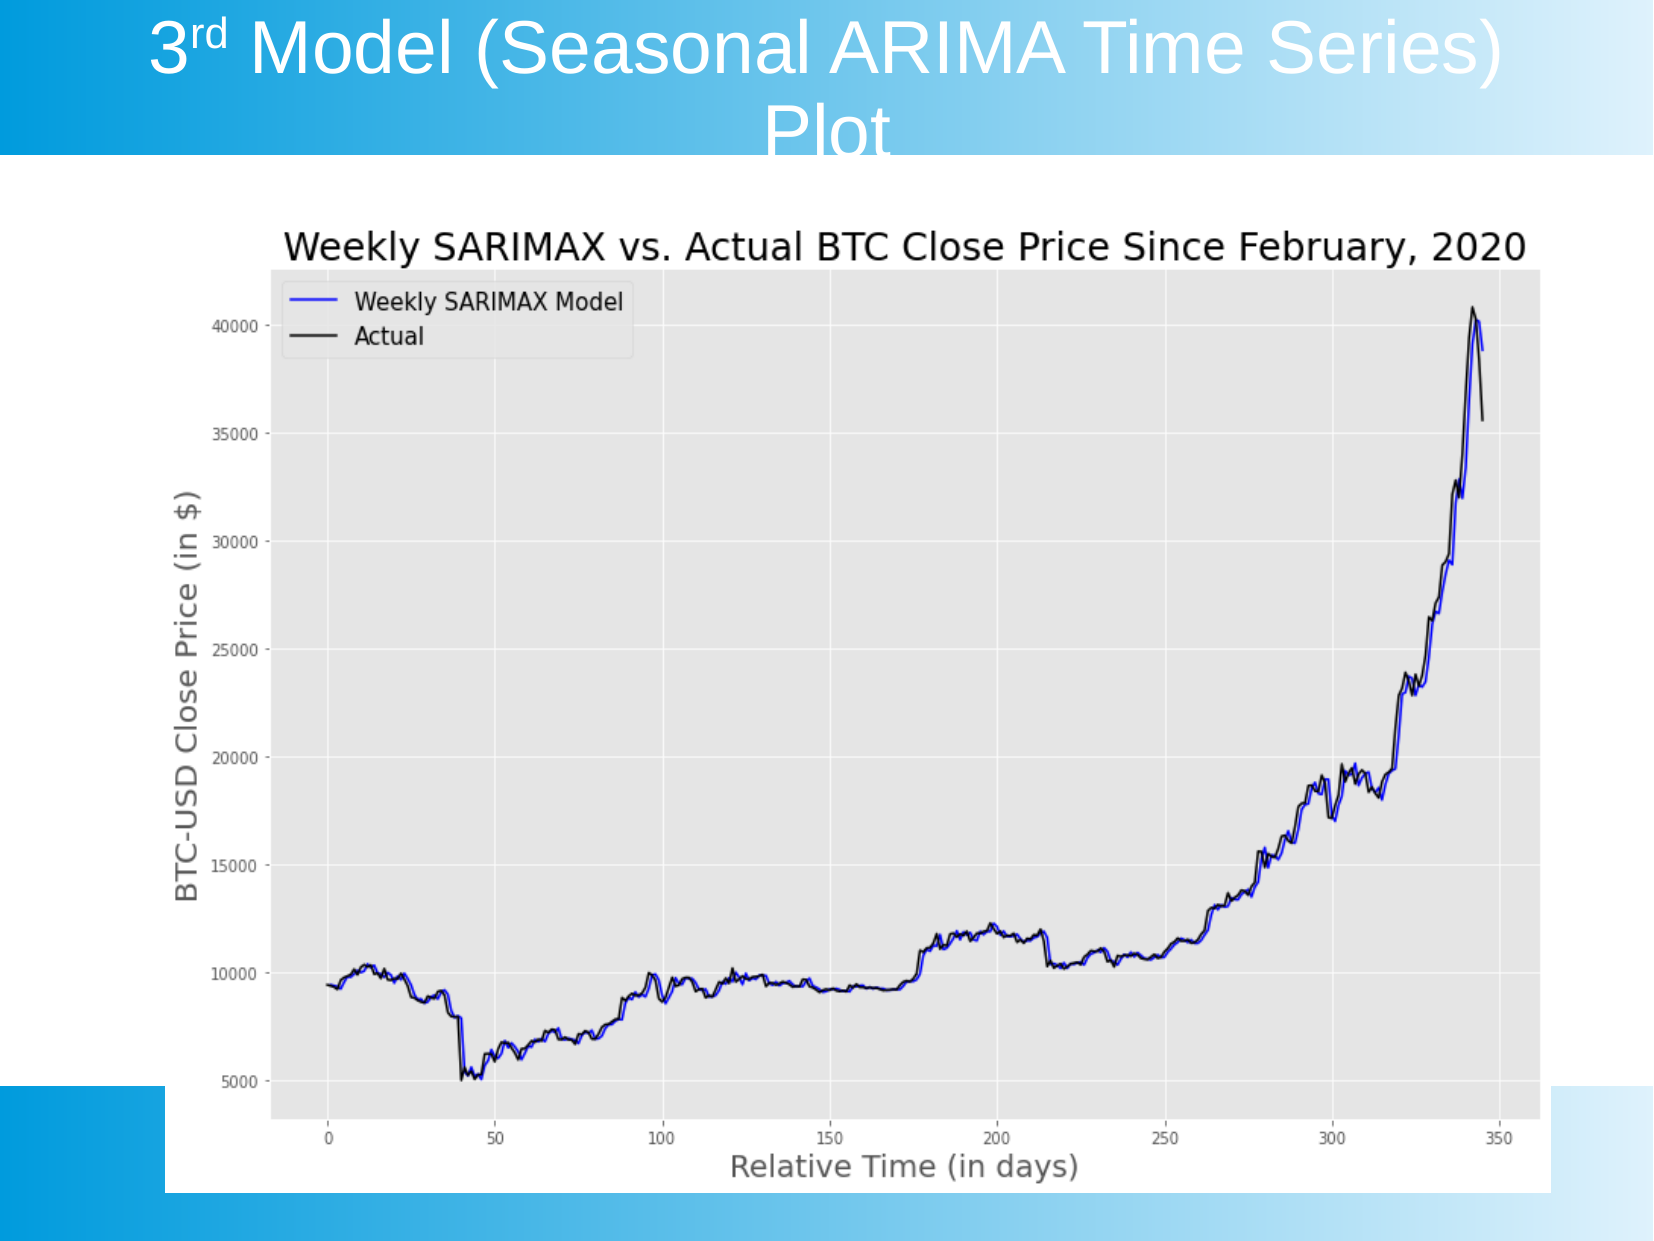

# 3rd Model (Seasonal ARIMA Time Series) Plot